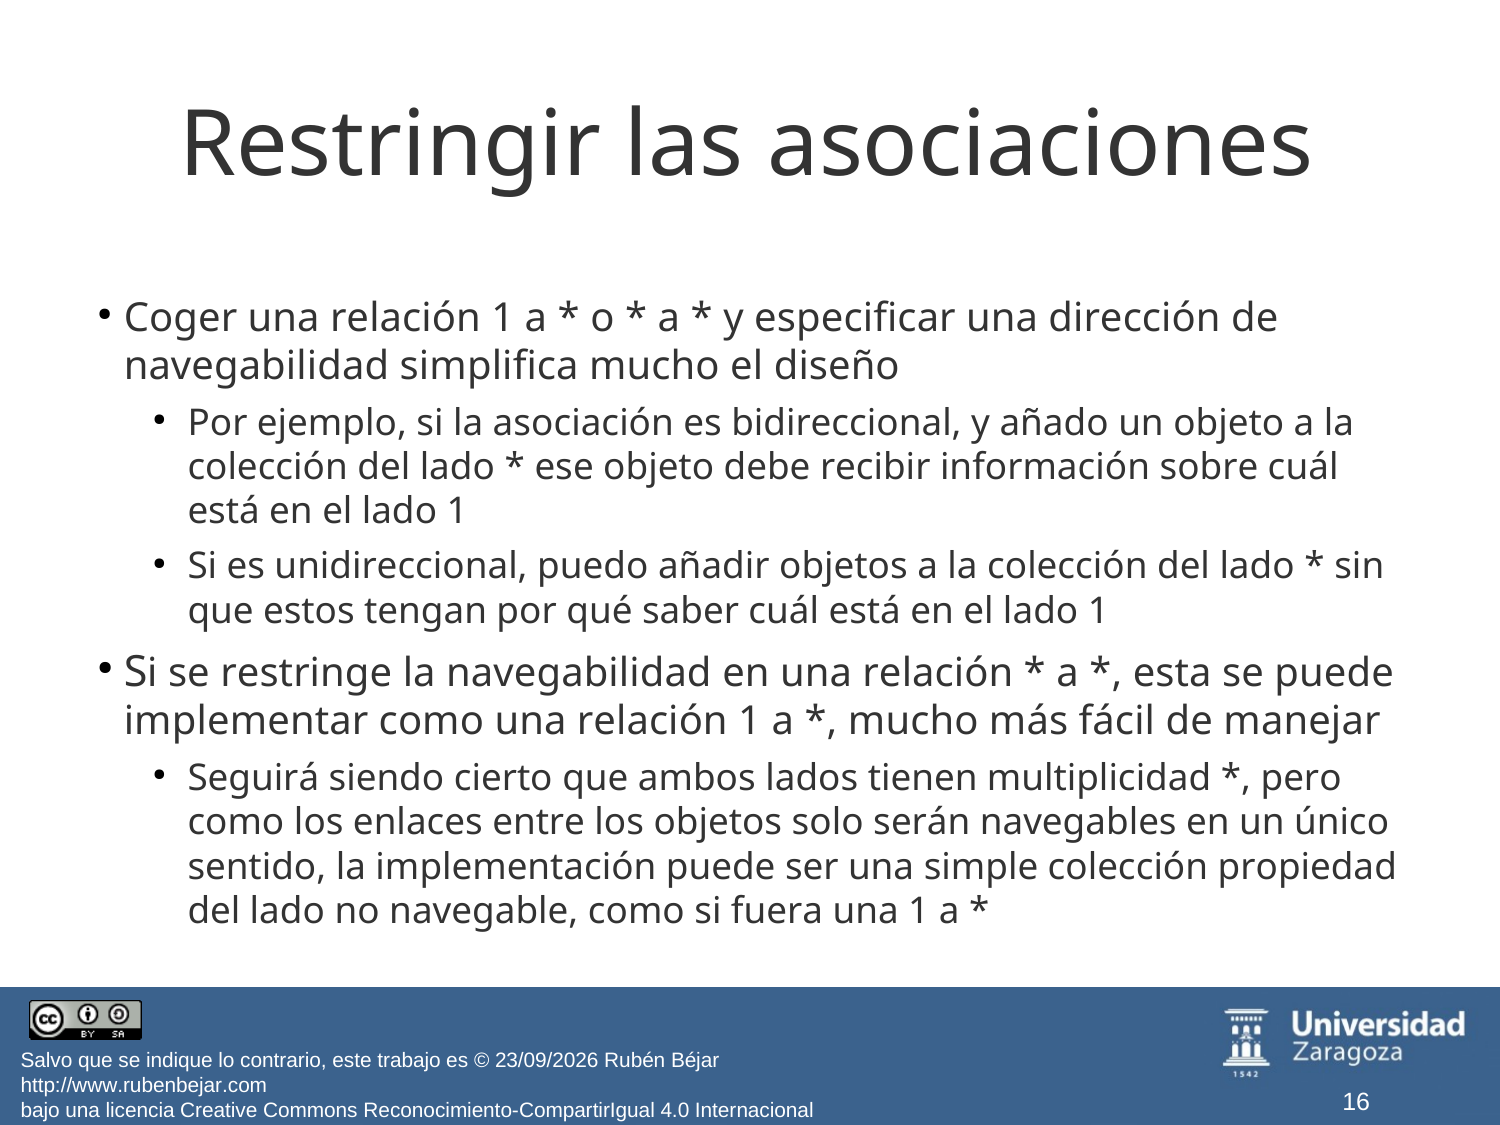

# Restringir las asociaciones
Coger una relación 1 a * o * a * y especificar una dirección de navegabilidad simplifica mucho el diseño
Por ejemplo, si la asociación es bidireccional, y añado un objeto a la colección del lado * ese objeto debe recibir información sobre cuál está en el lado 1
Si es unidireccional, puedo añadir objetos a la colección del lado * sin que estos tengan por qué saber cuál está en el lado 1
Si se restringe la navegabilidad en una relación * a *, esta se puede implementar como una relación 1 a *, mucho más fácil de manejar
Seguirá siendo cierto que ambos lados tienen multiplicidad *, pero como los enlaces entre los objetos solo serán navegables en un único sentido, la implementación puede ser una simple colección propiedad del lado no navegable, como si fuera una 1 a *